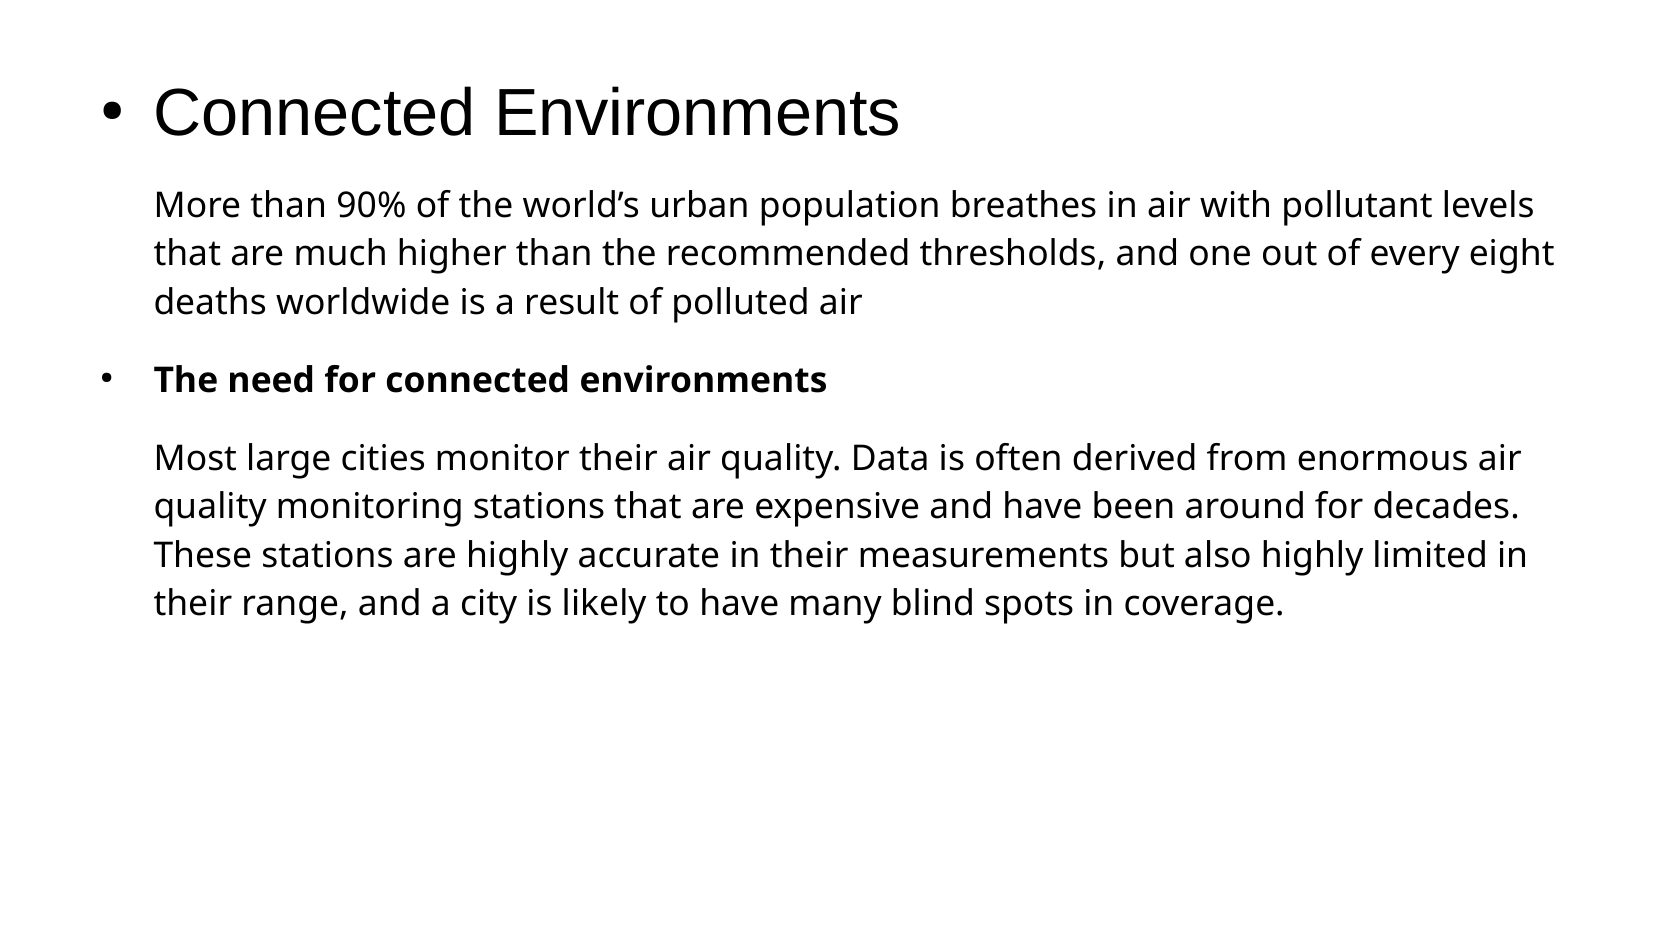

# Connected Environments
More than 90% of the world’s urban population breathes in air with pollutant levels that are much higher than the recommended thresholds, and one out of every eight deaths worldwide is a result of polluted air
The need for connected environments
Most large cities monitor their air quality. Data is often derived from enormous air quality monitoring stations that are expensive and have been around for decades. These stations are highly accurate in their measurements but also highly limited in their range, and a city is likely to have many blind spots in coverage.